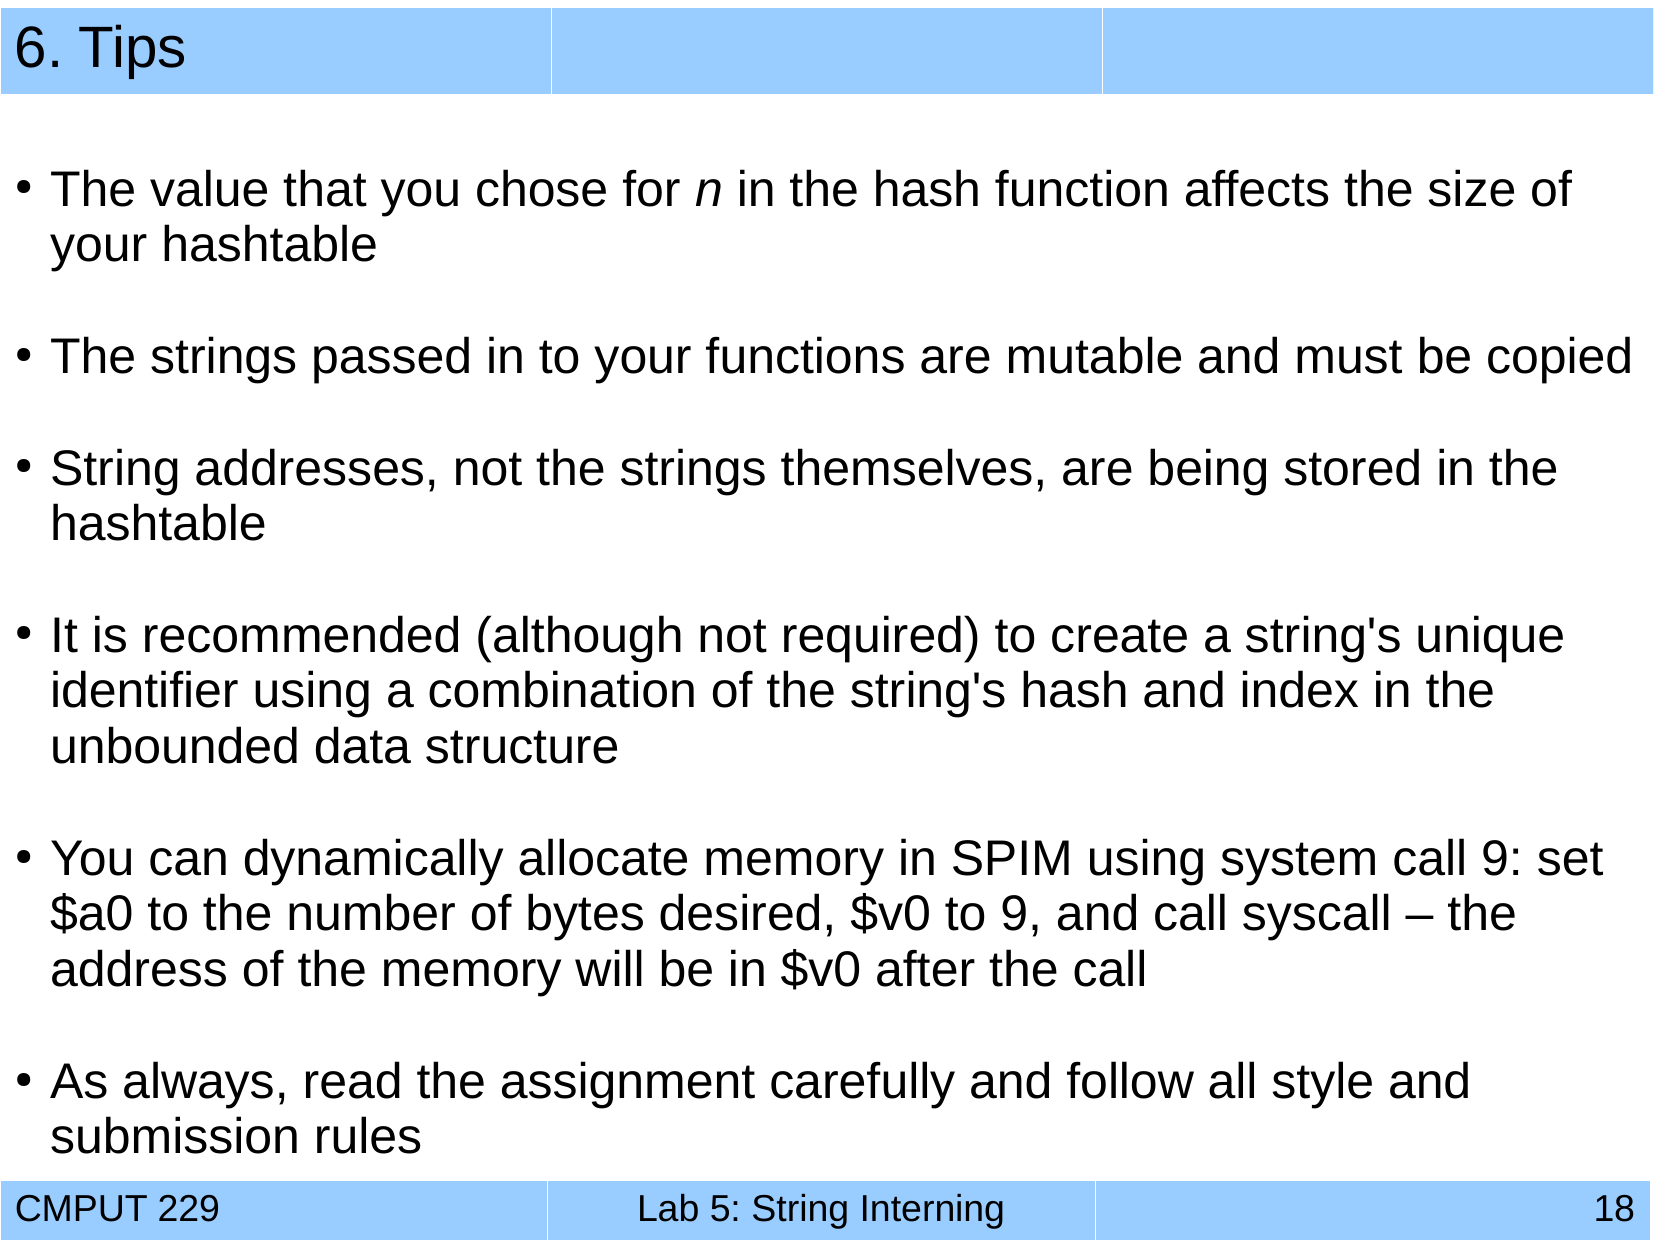

| 6. Tips | | |
| --- | --- | --- |
The value that you chose for n in the hash function affects the size of your hashtable
The strings passed in to your functions are mutable and must be copied
String addresses, not the strings themselves, are being stored in the hashtable
It is recommended (although not required) to create a string's unique identifier using a combination of the string's hash and index in the unbounded data structure
You can dynamically allocate memory in SPIM using system call 9: set $a0 to the number of bytes desired, $v0 to 9, and call syscall – the address of the memory will be in $v0 after the call
As always, read the assignment carefully and follow all style and submission rules
| CMPUT 229 | Lab 5: String Interning | |
| --- | --- | --- |